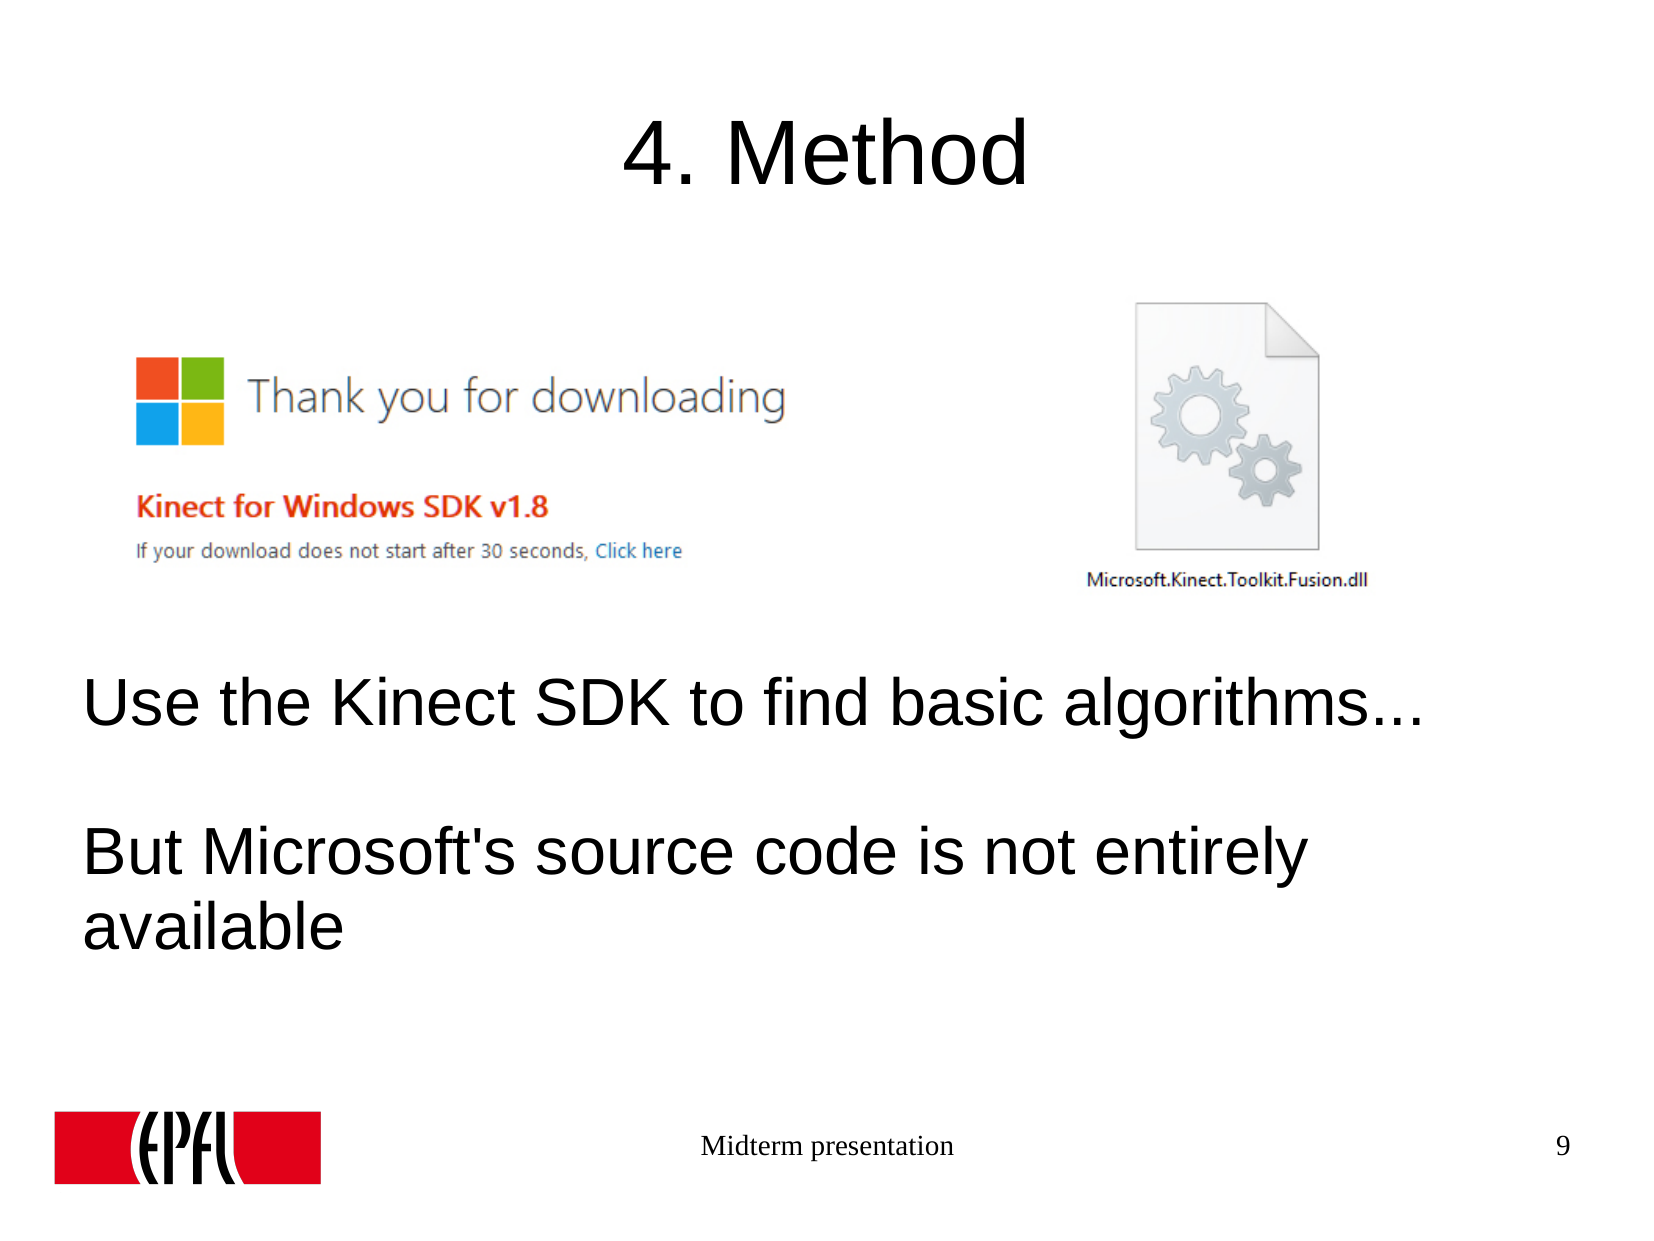

# 4. Method
Use the Kinect SDK to find basic algorithms...
But Microsoft's source code is not entirely available
Midterm presentation
9